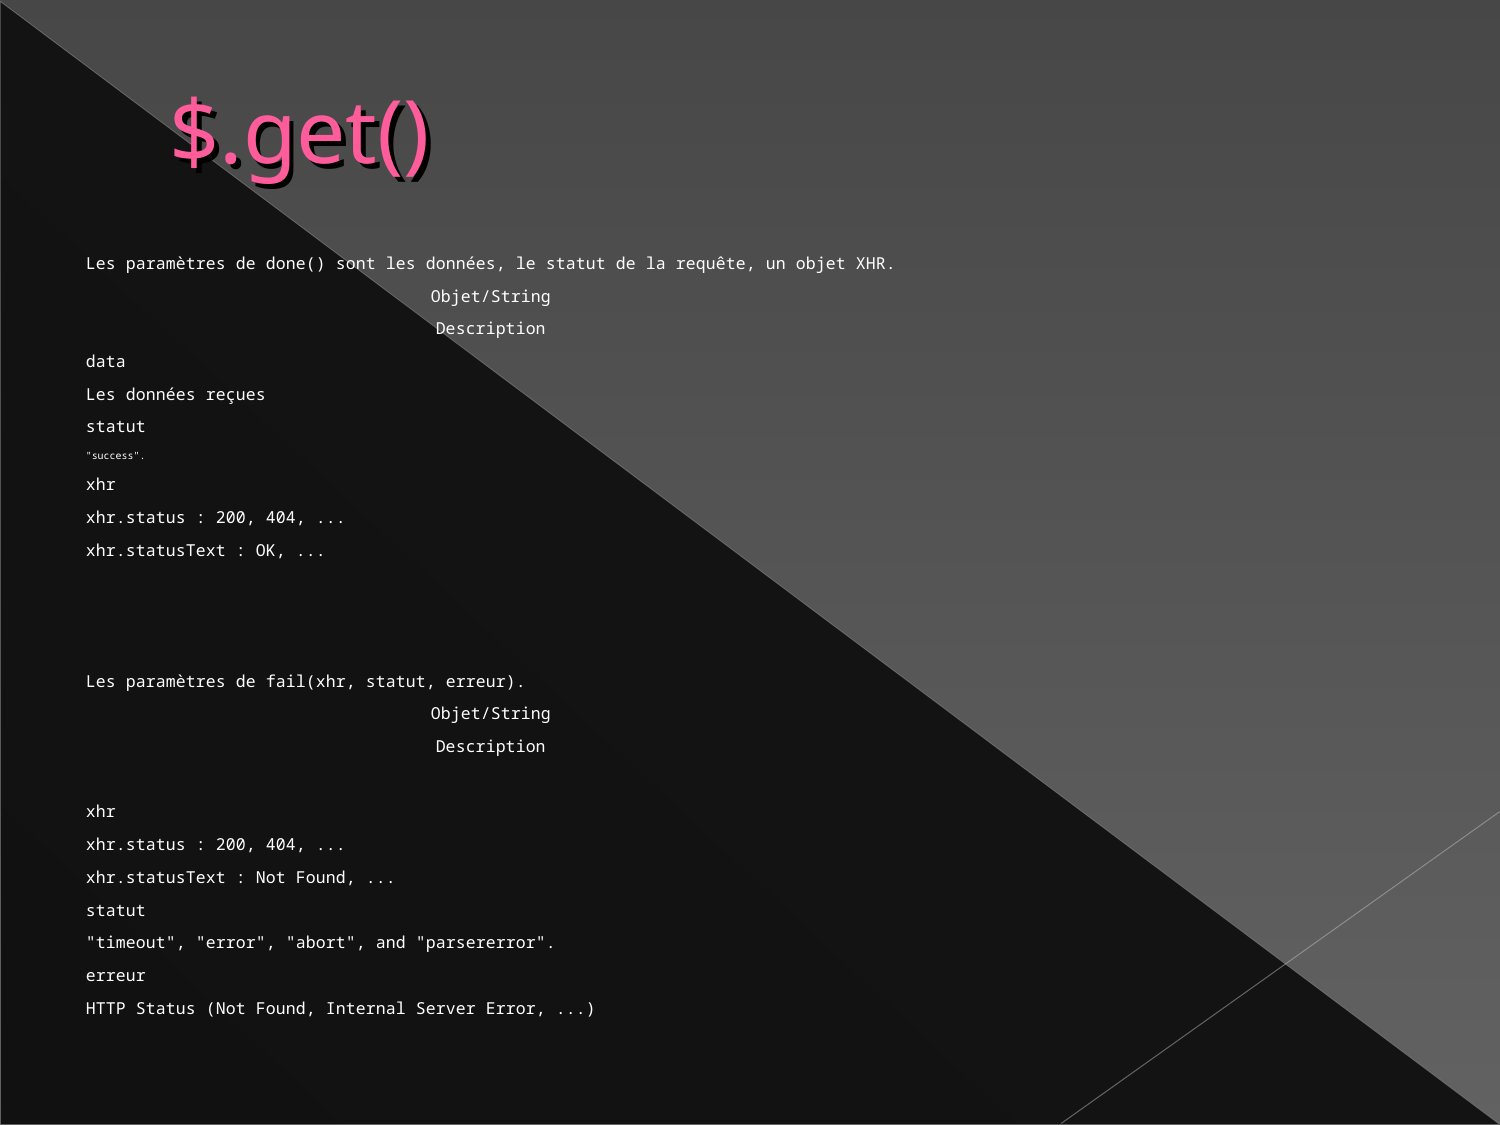

# $.get()
Les paramètres de done() sont les données, le statut de la requête, un objet XHR.
Objet/String
Description
data
Les données reçues
statut
"success".
xhr
xhr.status : 200, 404, ...
xhr.statusText : OK, ...
Les paramètres de fail(xhr, statut, erreur).
Objet/String
Description
xhr
xhr.status : 200, 404, ...
xhr.statusText : Not Found, ...
statut
"timeout", "error", "abort", and "parsererror".
erreur
HTTP Status (Not Found, Internal Server Error, ...)